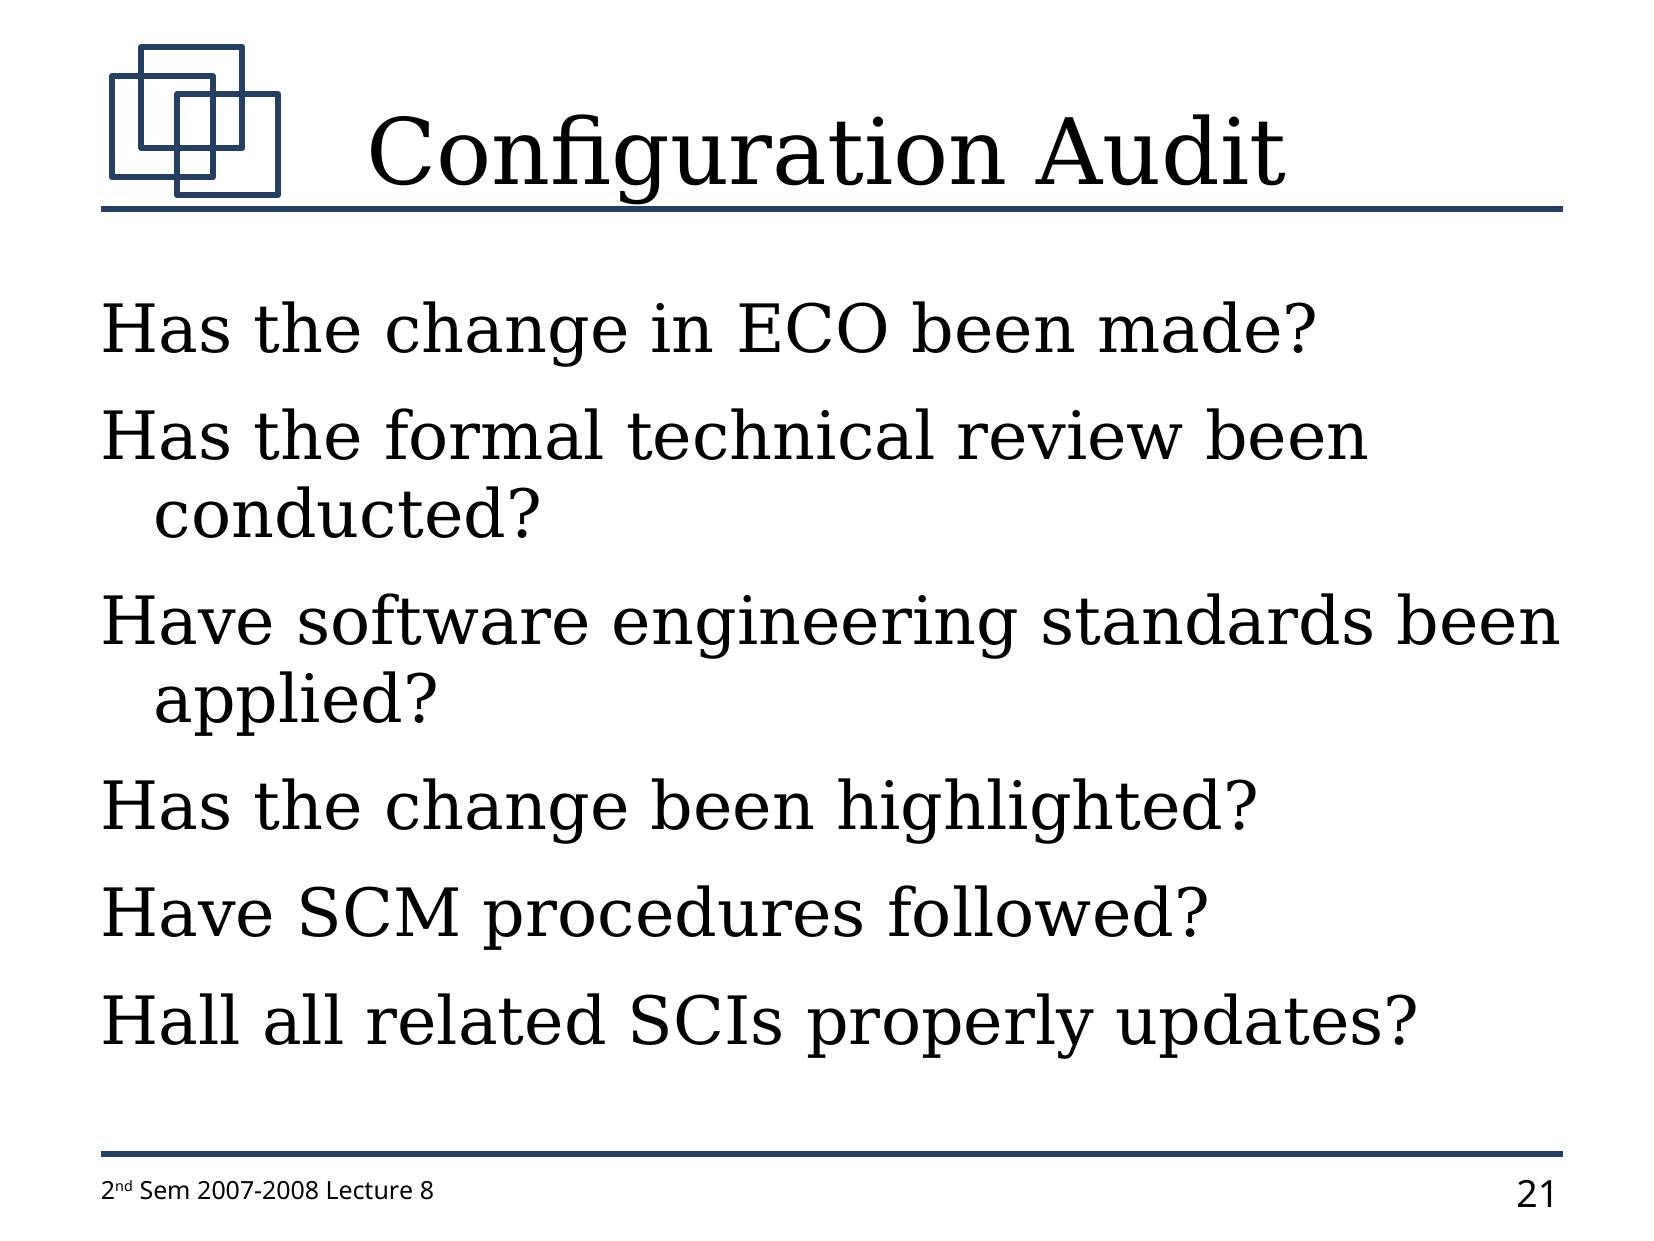

# Configuration Audit
Has the change in ECO been made?
Has the formal technical review been conducted?
Have software engineering standards been applied?
Has the change been highlighted?
Have SCM procedures followed?
Hall all related SCIs properly updates?